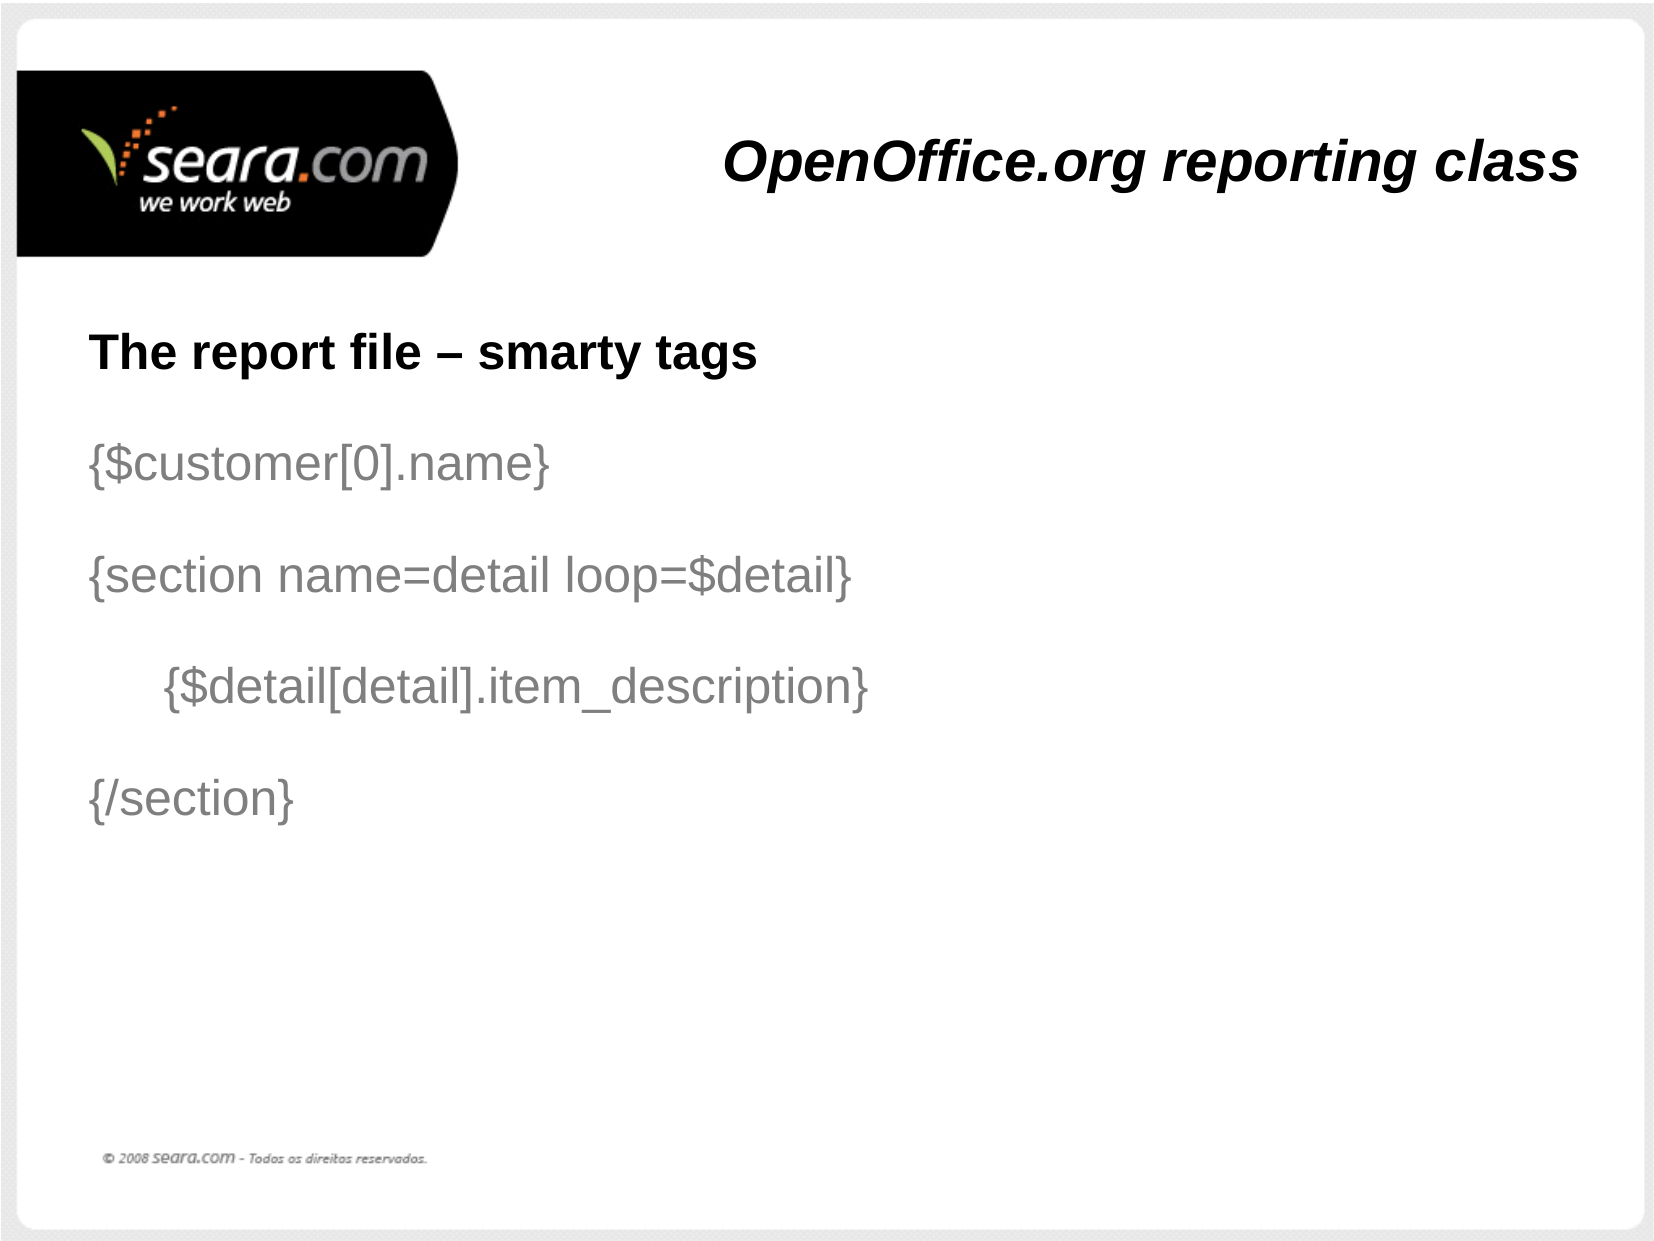

# OpenOffice.org reporting class
The report file – smarty tags
{$customer[0].name}
{section name=detail loop=$detail}
{$detail[detail].item_description}
{/section}